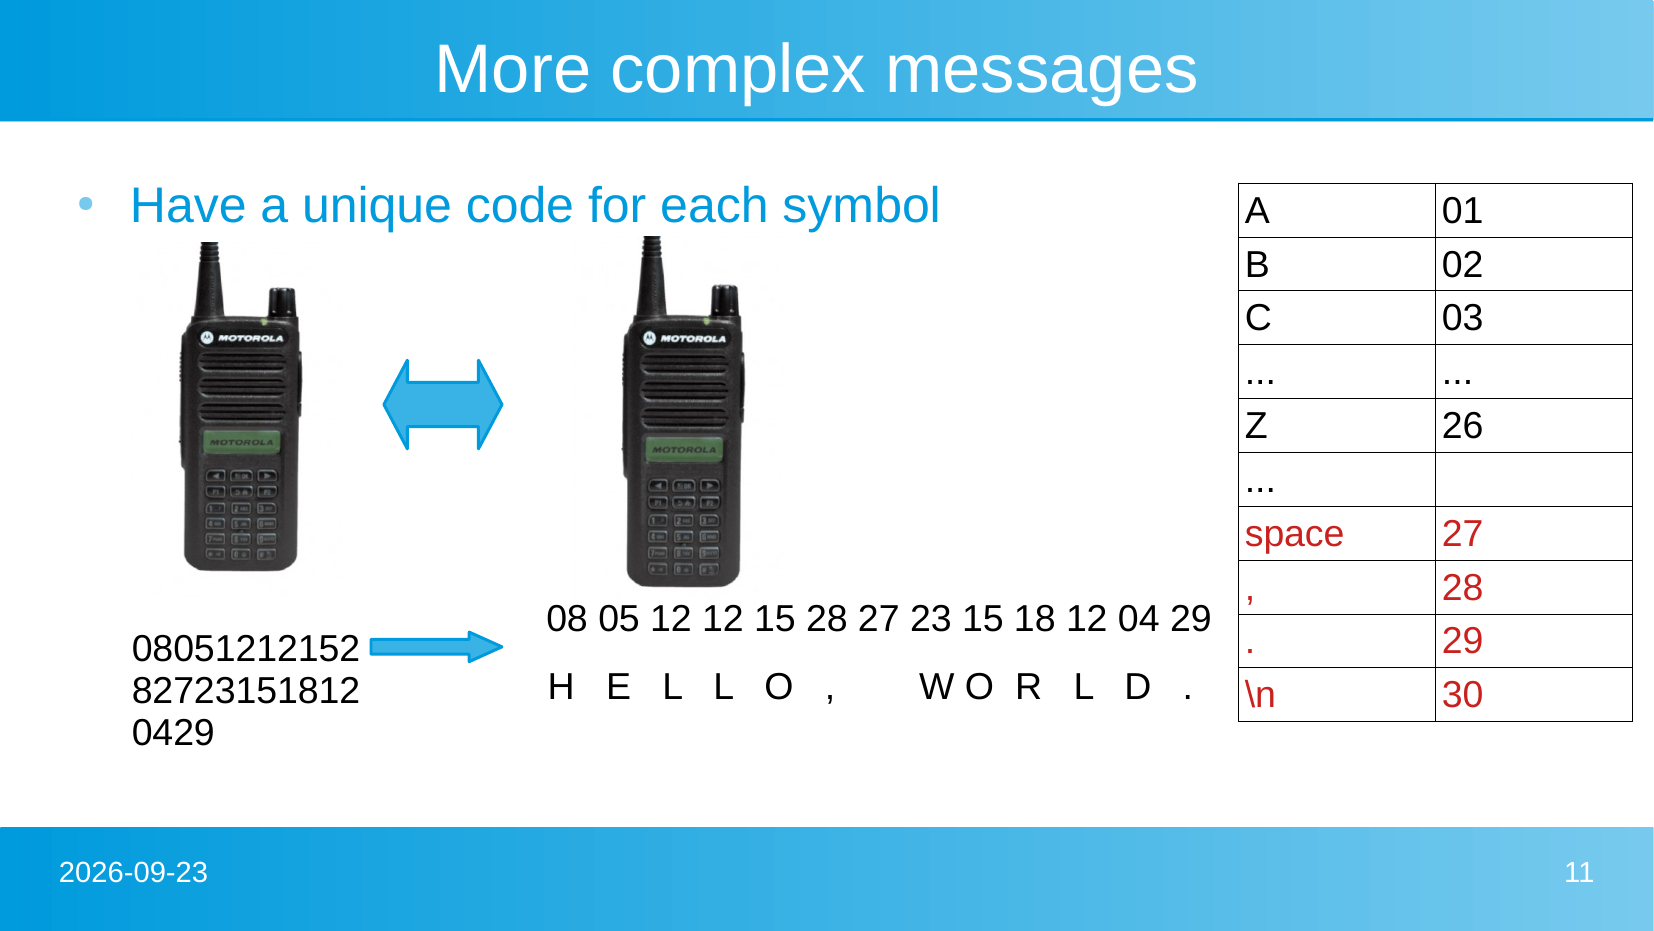

# More complex messages
Have a unique code for each symbol
| A | 01 |
| --- | --- |
| B | 02 |
| C | 03 |
| ... | ... |
| Z | 26 |
| ... | |
| space | 27 |
| , | 28 |
| . | 29 |
| \n | 30 |
08 05 12 12 15 28 27 23 15 18 12 04 29
08051212152
82723151812
0429
H E L L O , W O R L D .
11